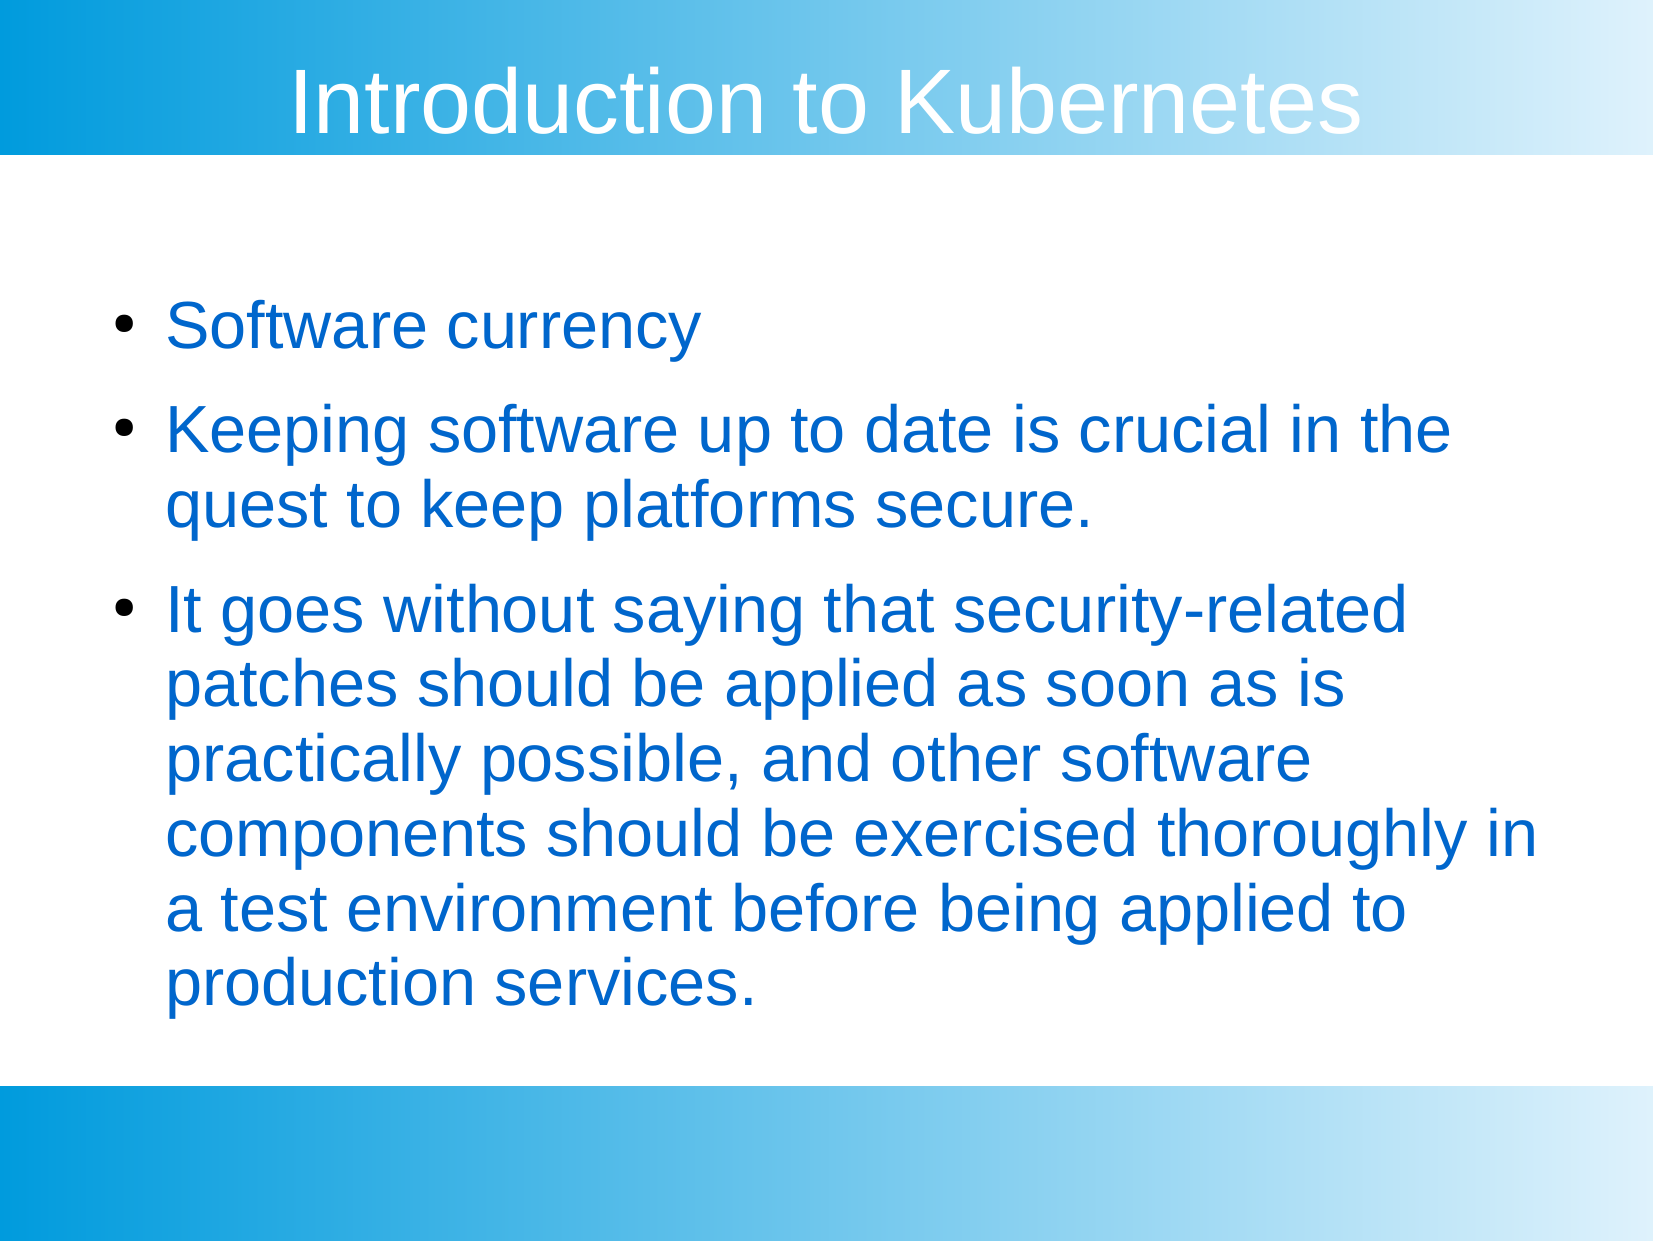

# Introduction to Kubernetes
Software currency
Keeping software up to date is crucial in the quest to keep platforms secure.
It goes without saying that security-related patches should be applied as soon as is practically possible, and other software components should be exercised thoroughly in a test environment before being applied to production services.